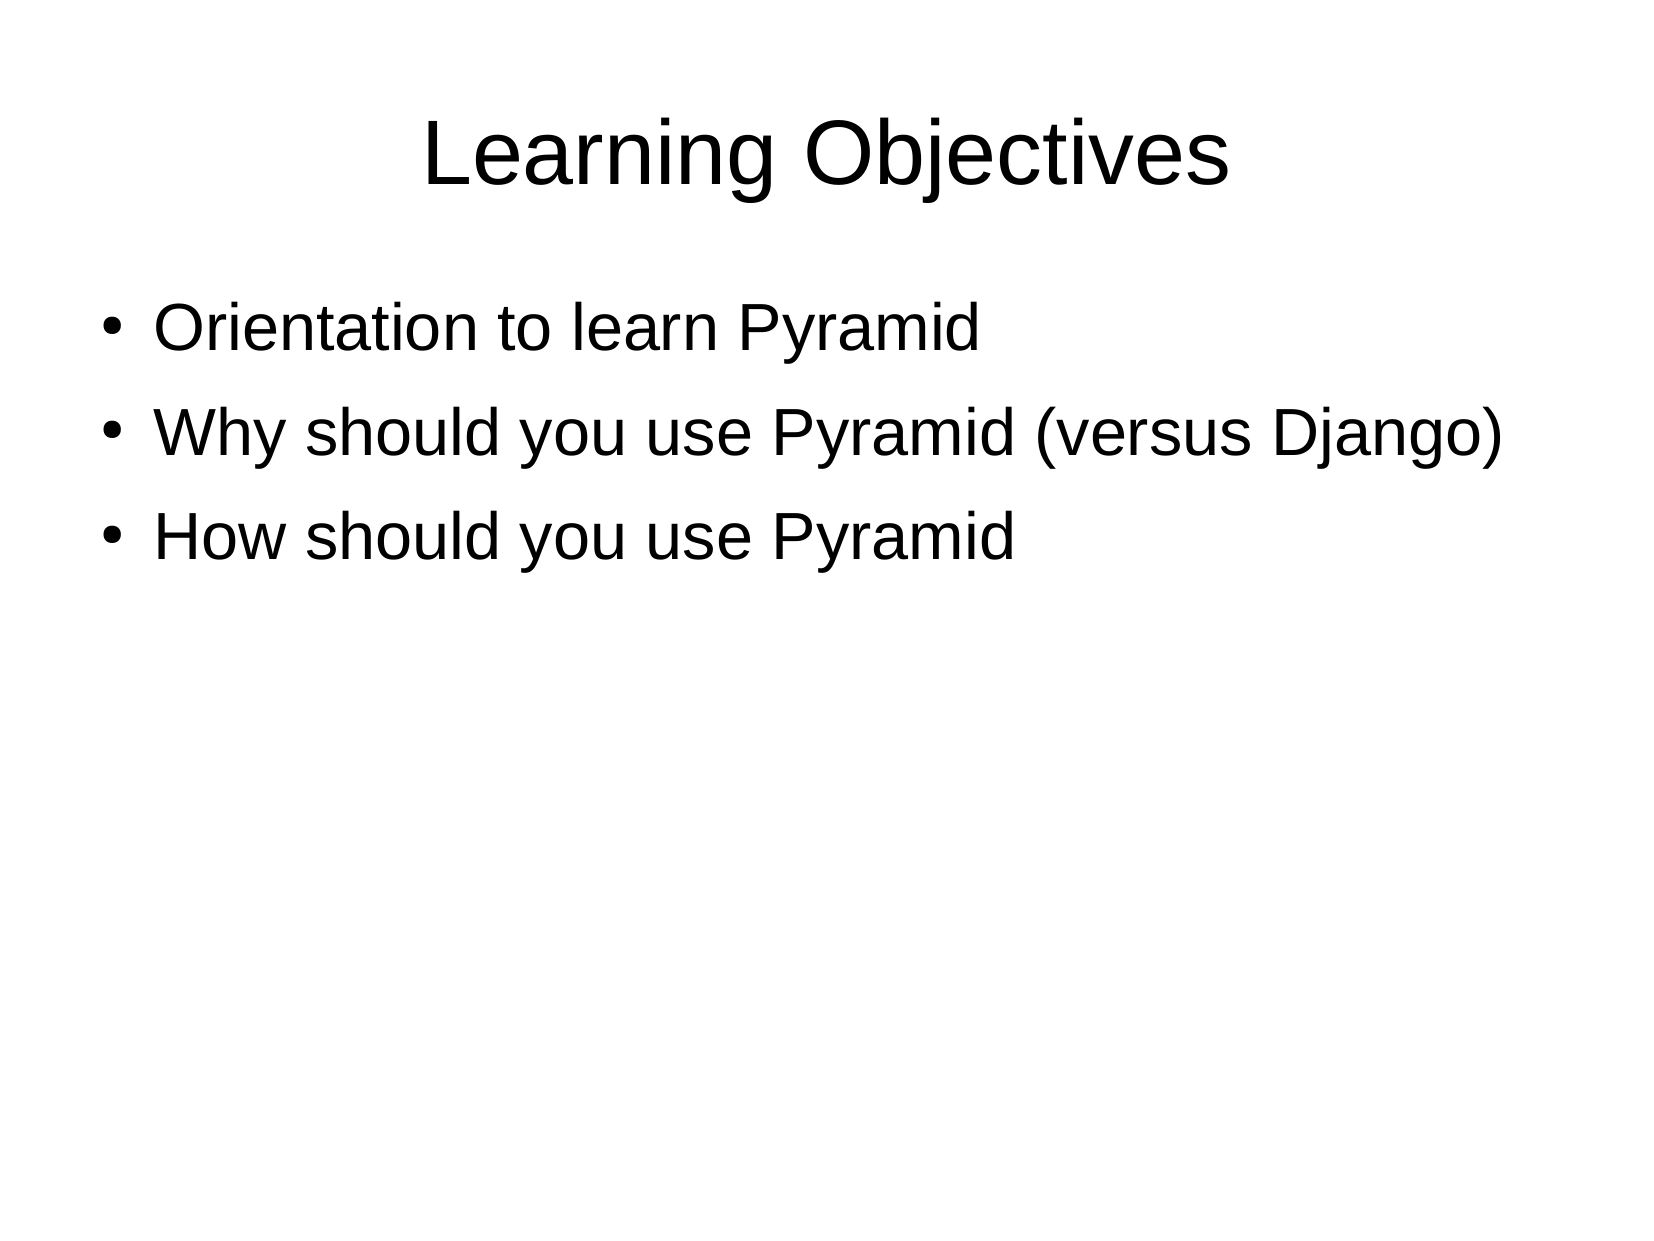

# Learning Objectives
Orientation to learn Pyramid
Why should you use Pyramid (versus Django)
How should you use Pyramid